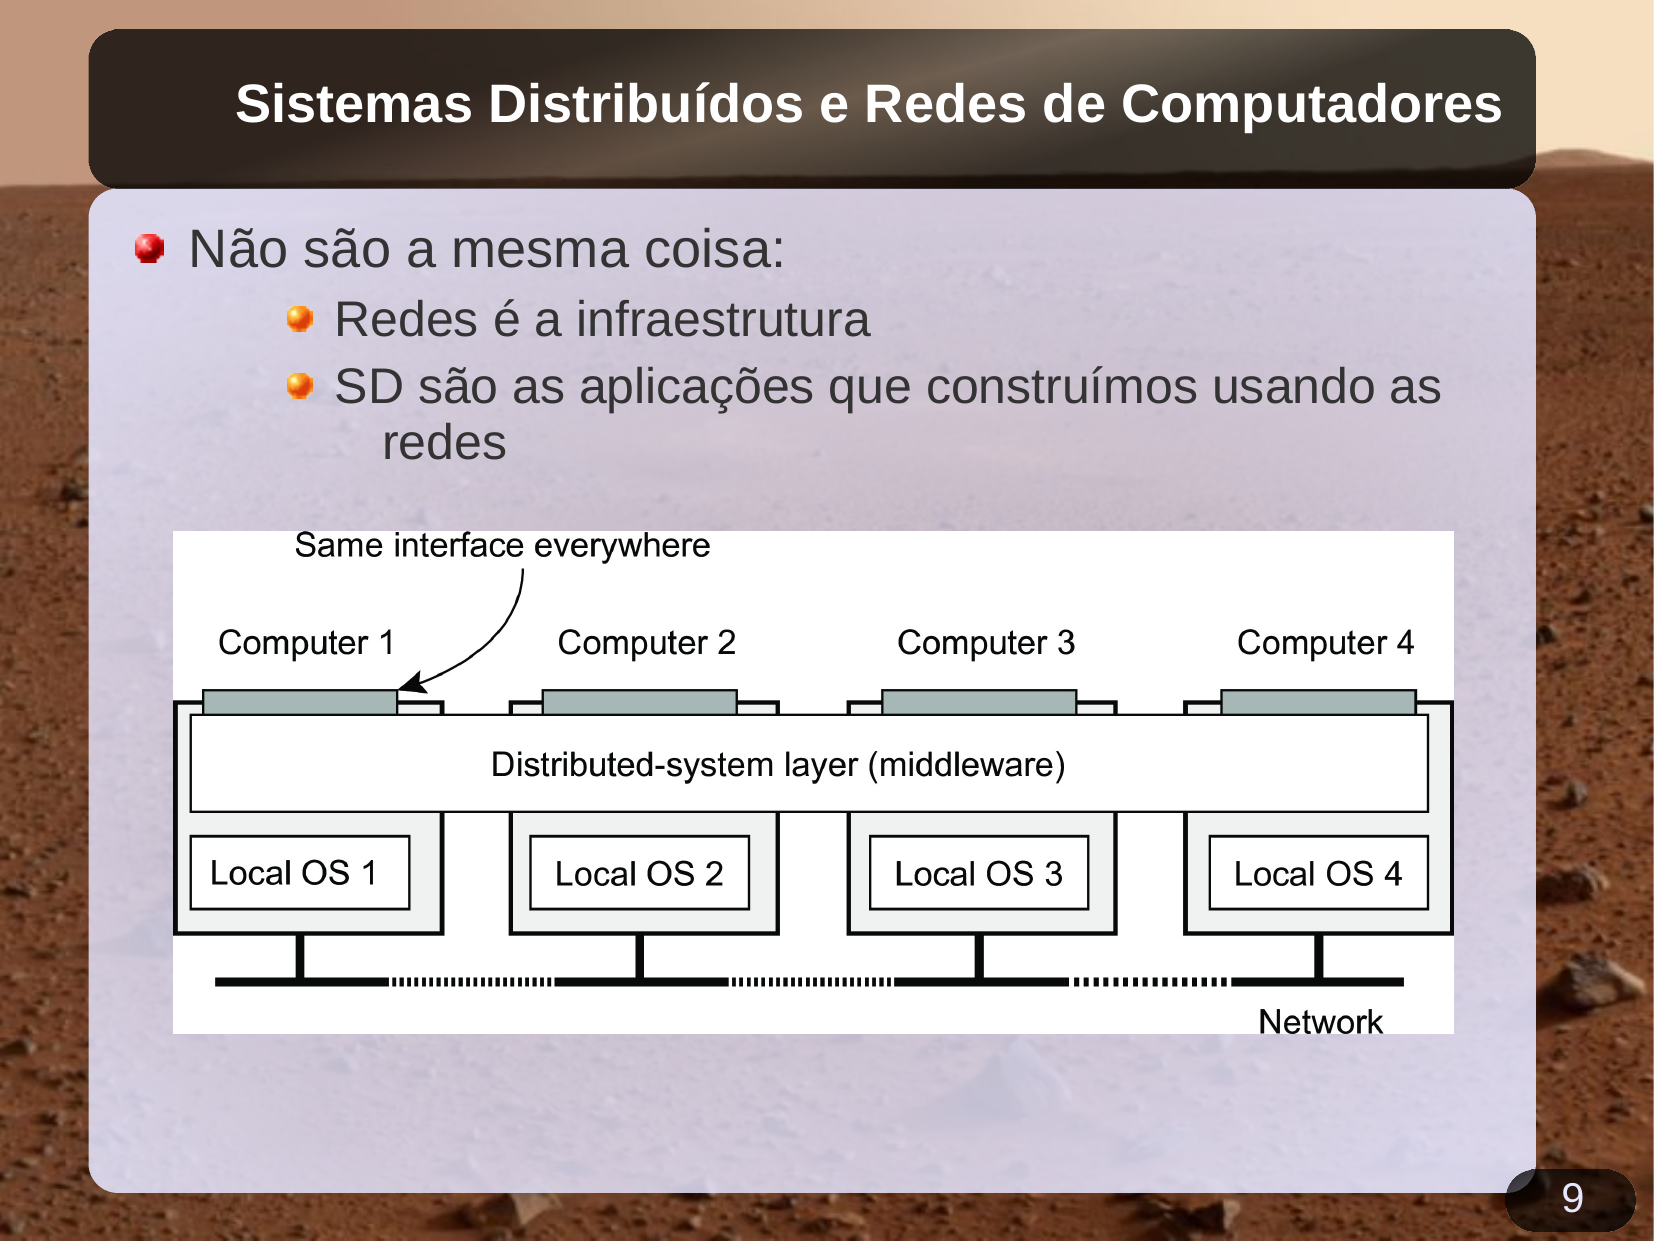

# Sistemas Distribuídos e Redes de Computadores
Não são a mesma coisa:
Redes é a infraestrutura
SD são as aplicações que construímos usando as redes